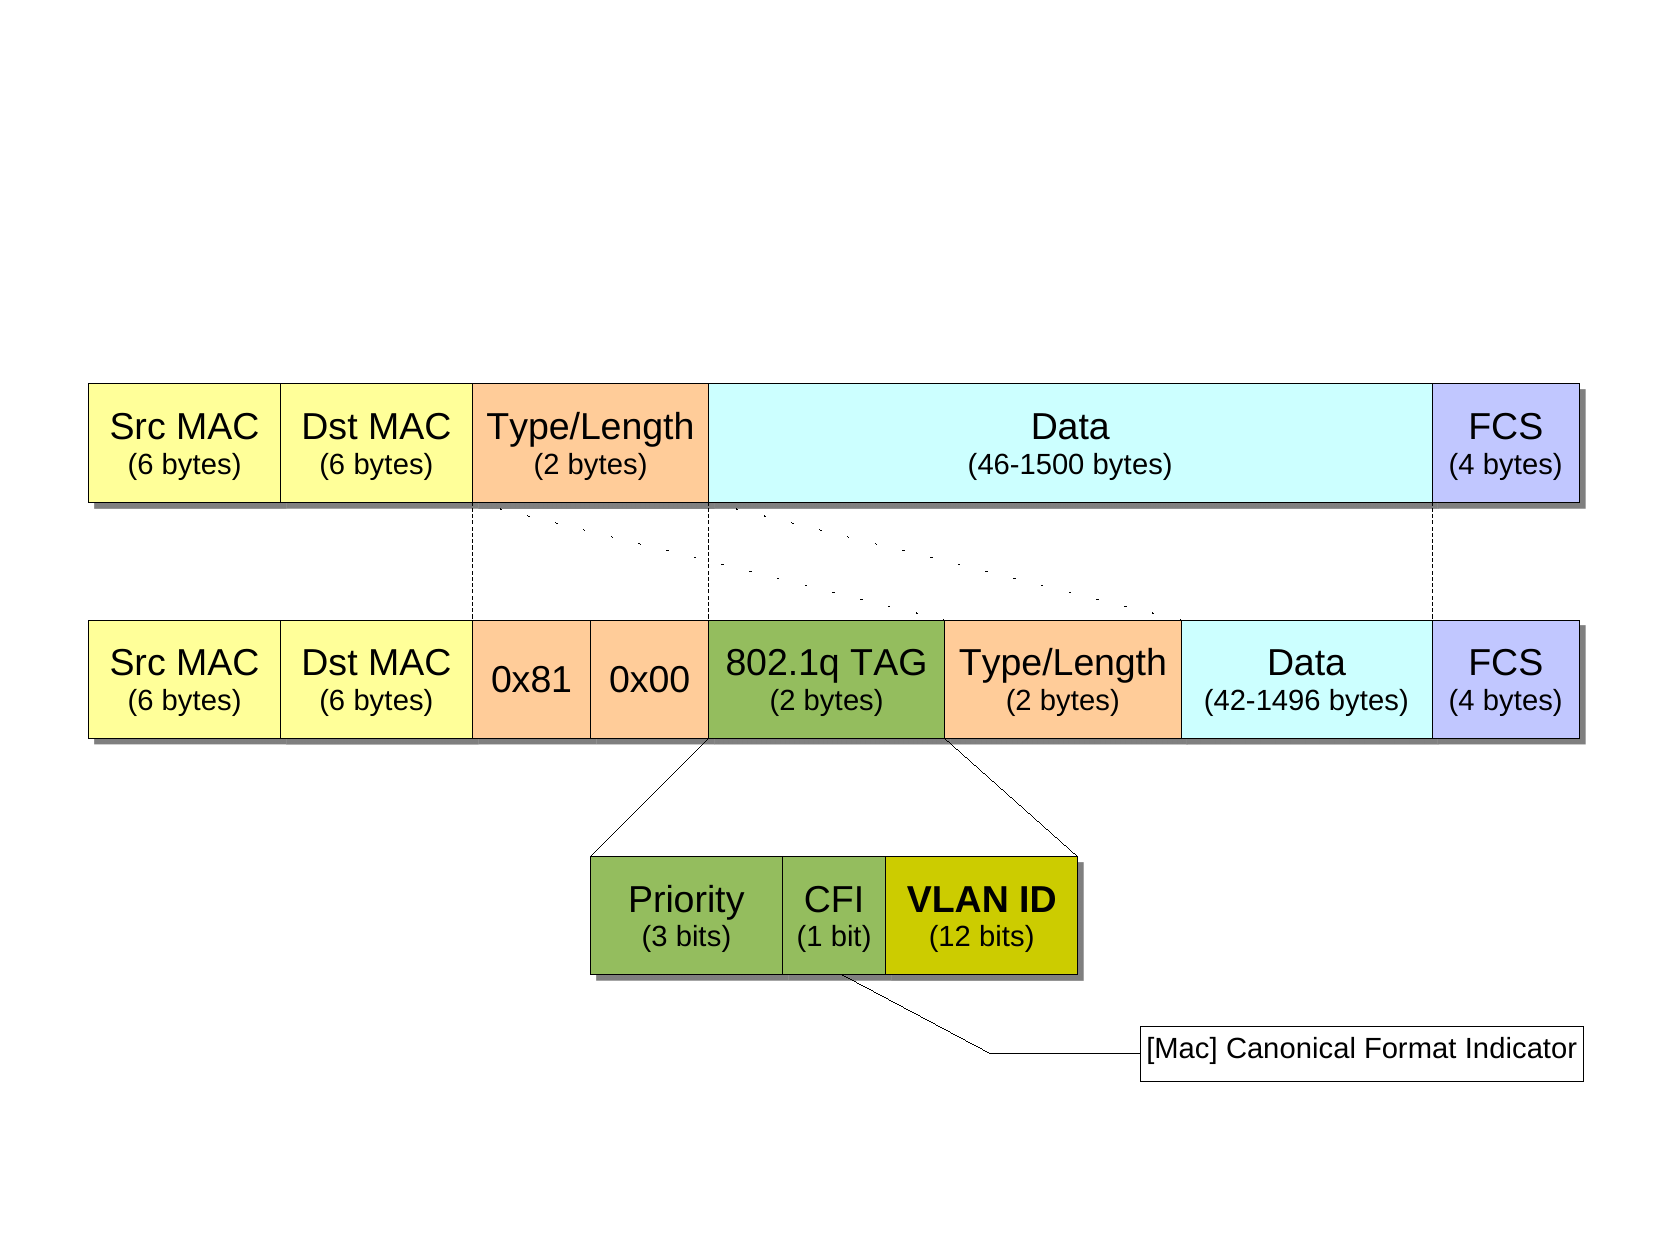

Src MAC
(6 bytes)
Dst MAC
(6 bytes)
Type/Length
(2 bytes)
Data
(46-1500 bytes)
FCS
(4 bytes)
Src MAC
(6 bytes)
Dst MAC
(6 bytes)
0x81
0x00
802.1q TAG
(2 bytes)
Type/Length
(2 bytes)
Data
(42-1496 bytes)
FCS
(4 bytes)
Priority
(3 bits)
CFI
(1 bit)
VLAN ID
(12 bits)